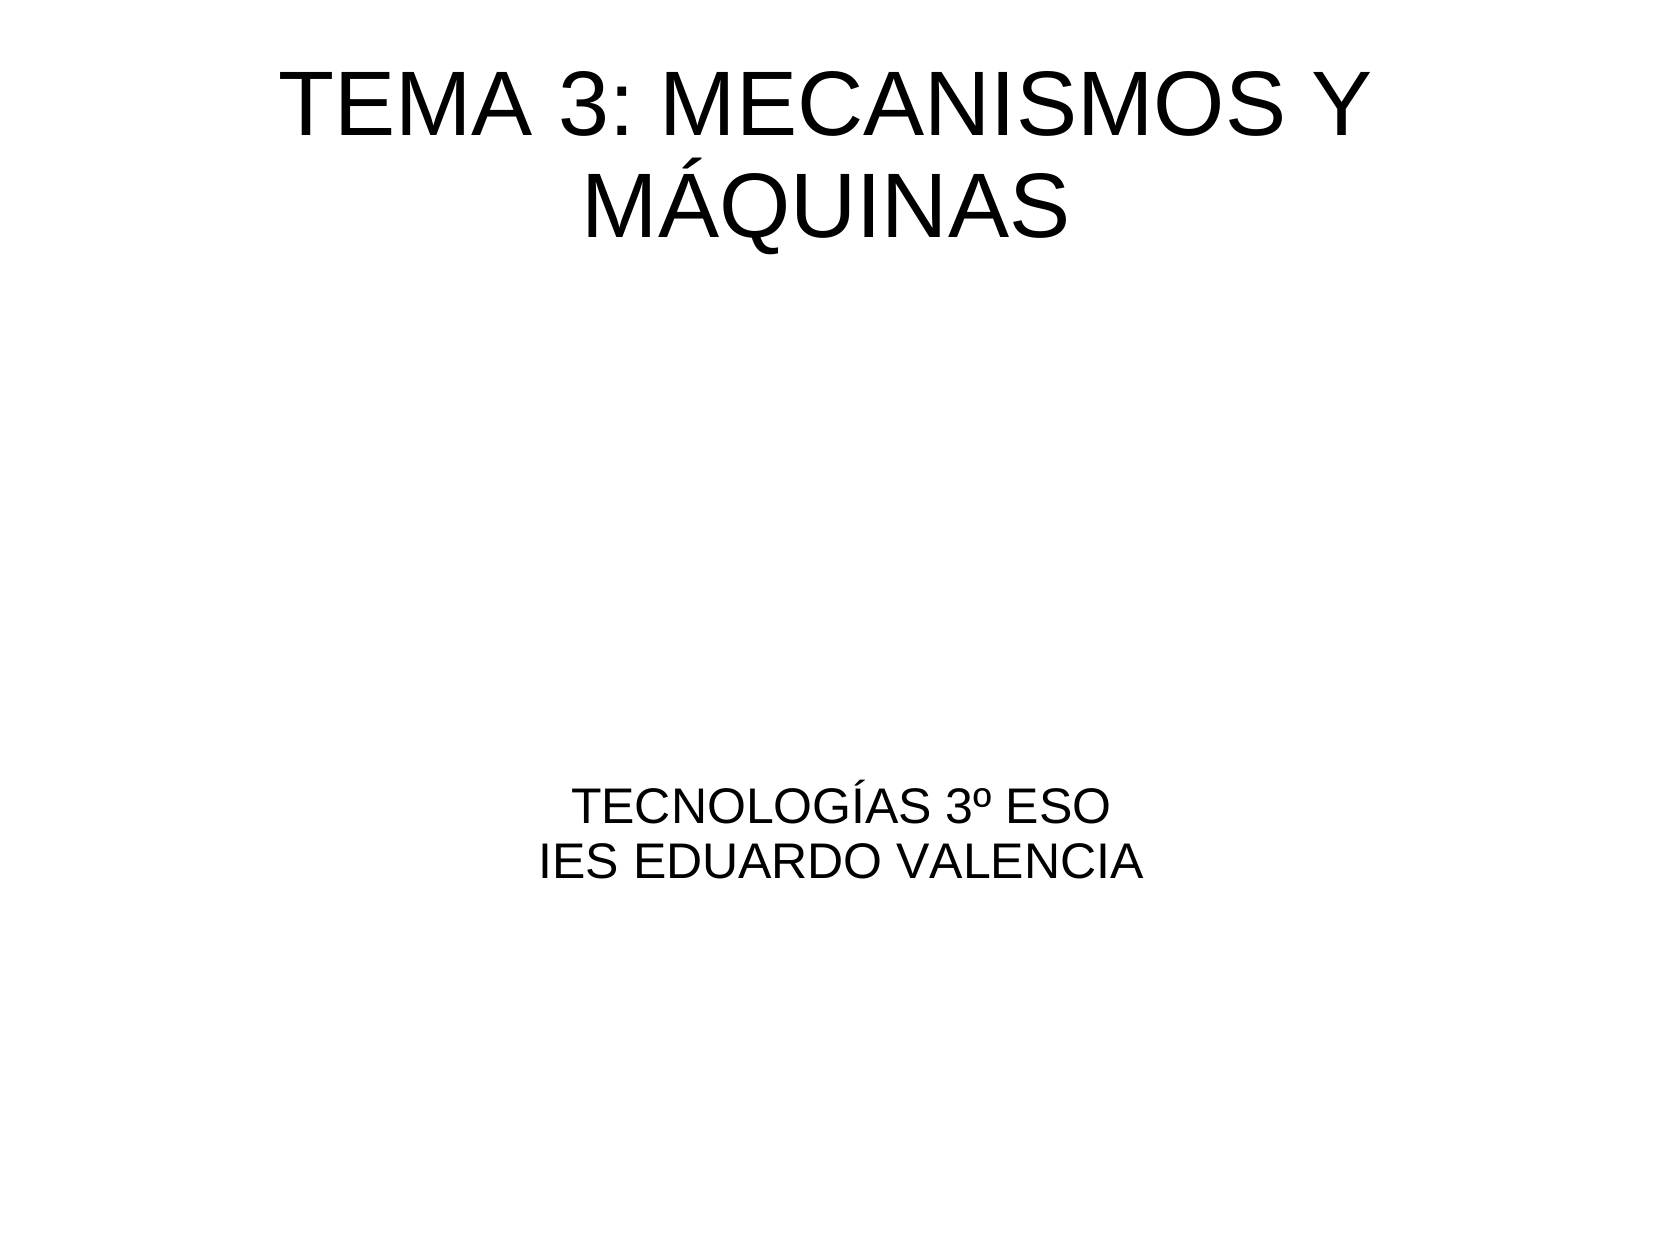

# TEMA 3: MECANISMOS Y MÁQUINAS
TECNOLOGÍAS 3º ESO
IES EDUARDO VALENCIA